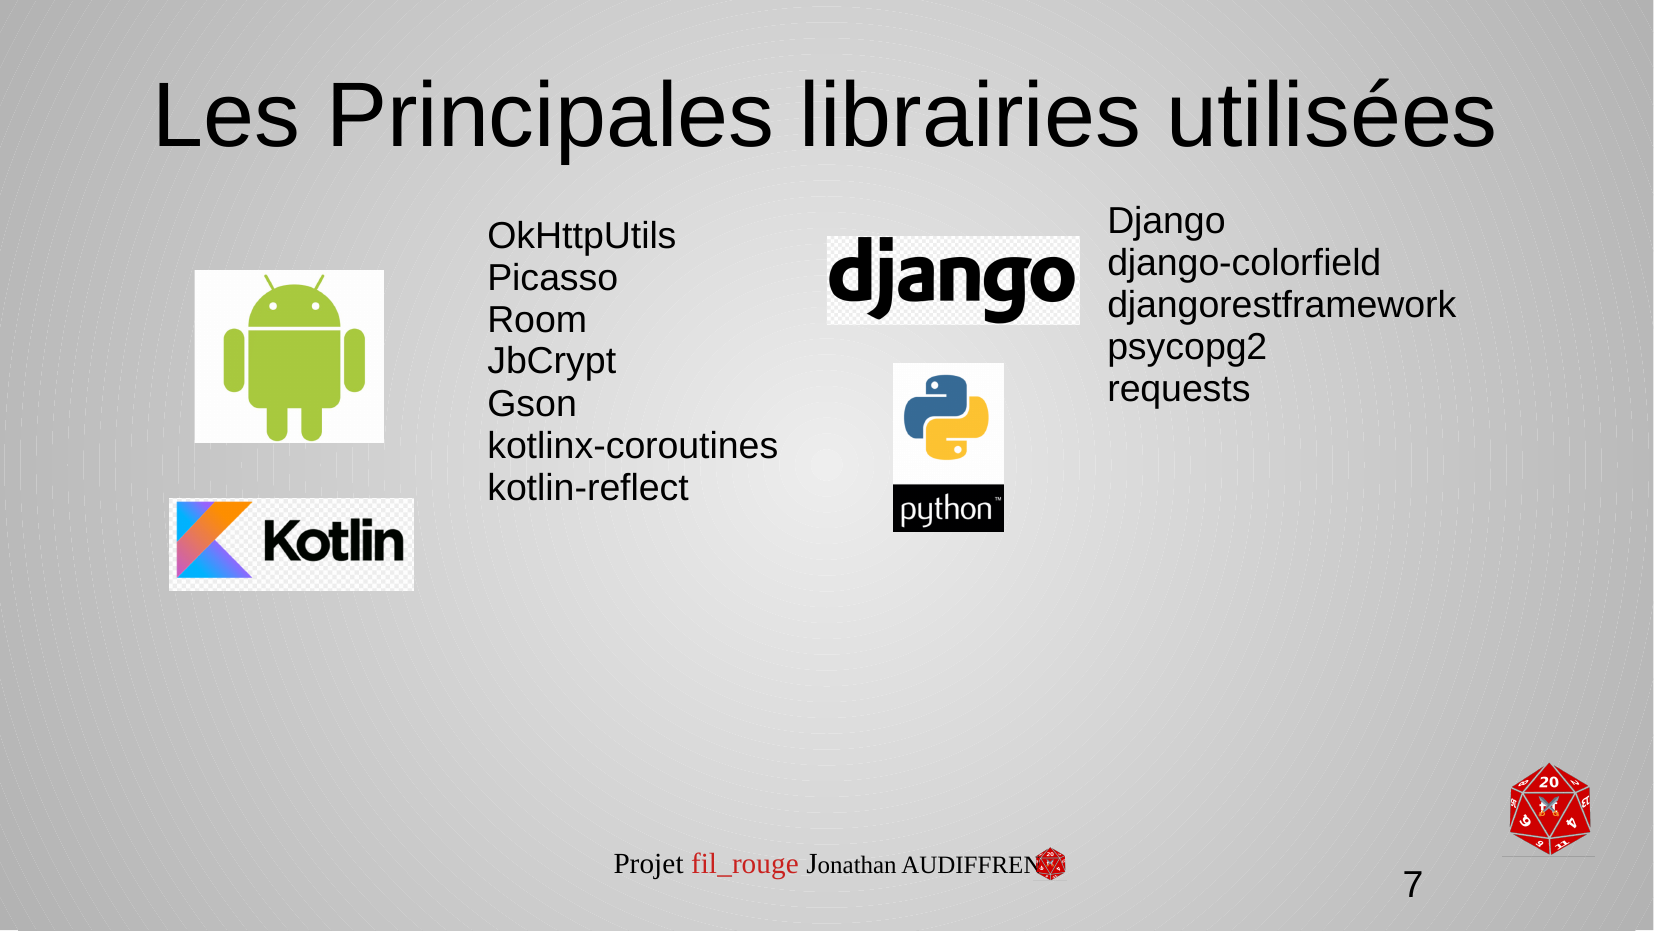

# Les Principales librairies utilisées
Django
django-colorfield
djangorestframework
psycopg2
requests
OkHttpUtils
Picasso
Room
JbCrypt
Gson
kotlinx-coroutines
kotlin-reflect